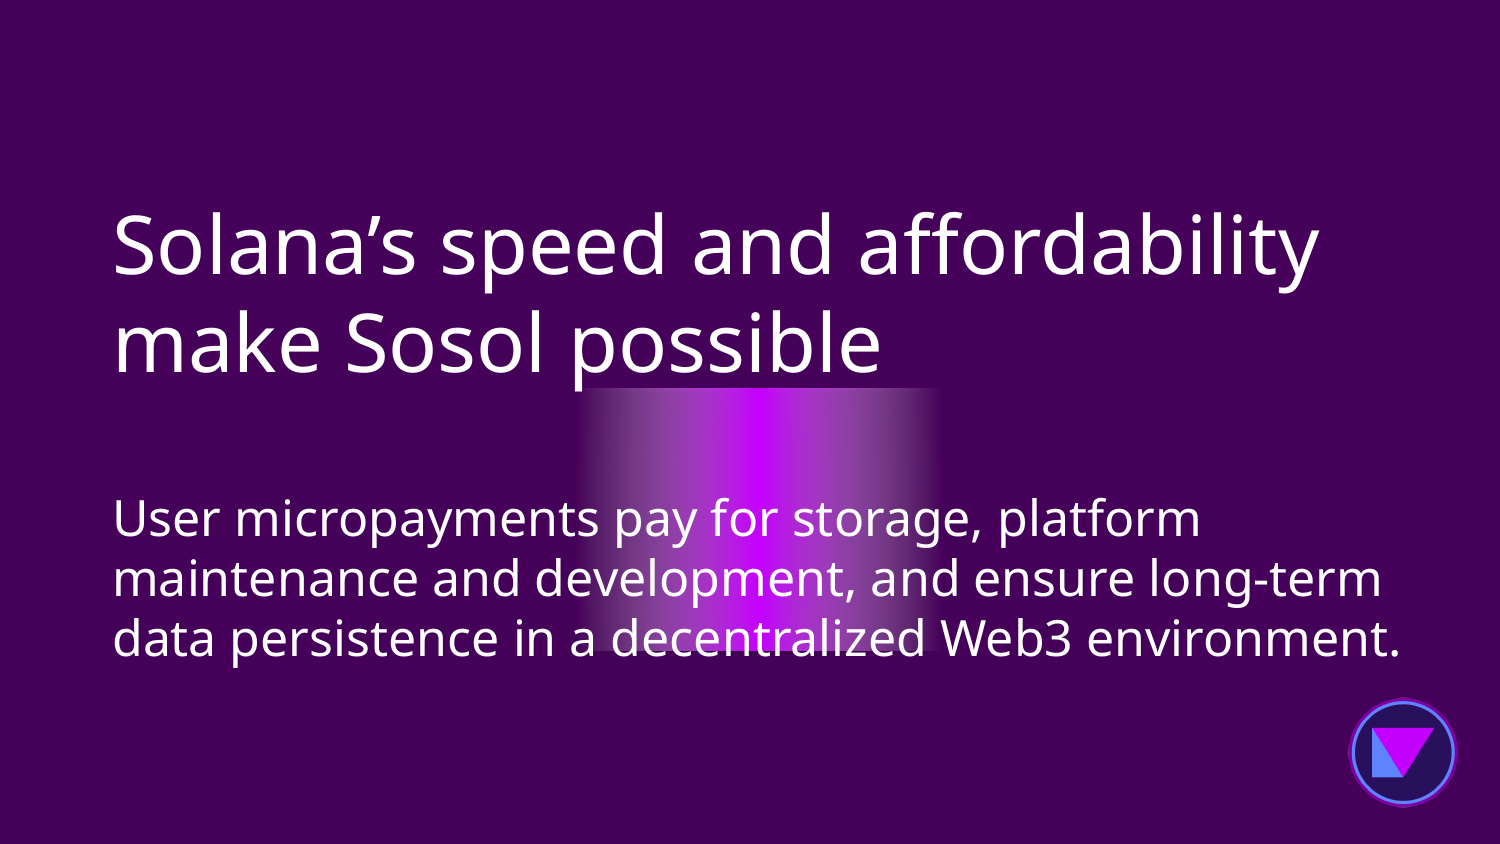

# Solana’s speed and affordability make Sosol possible User micropayments pay for storage, platform maintenance and development, and ensure long-term data persistence in a decentralized Web3 environment.